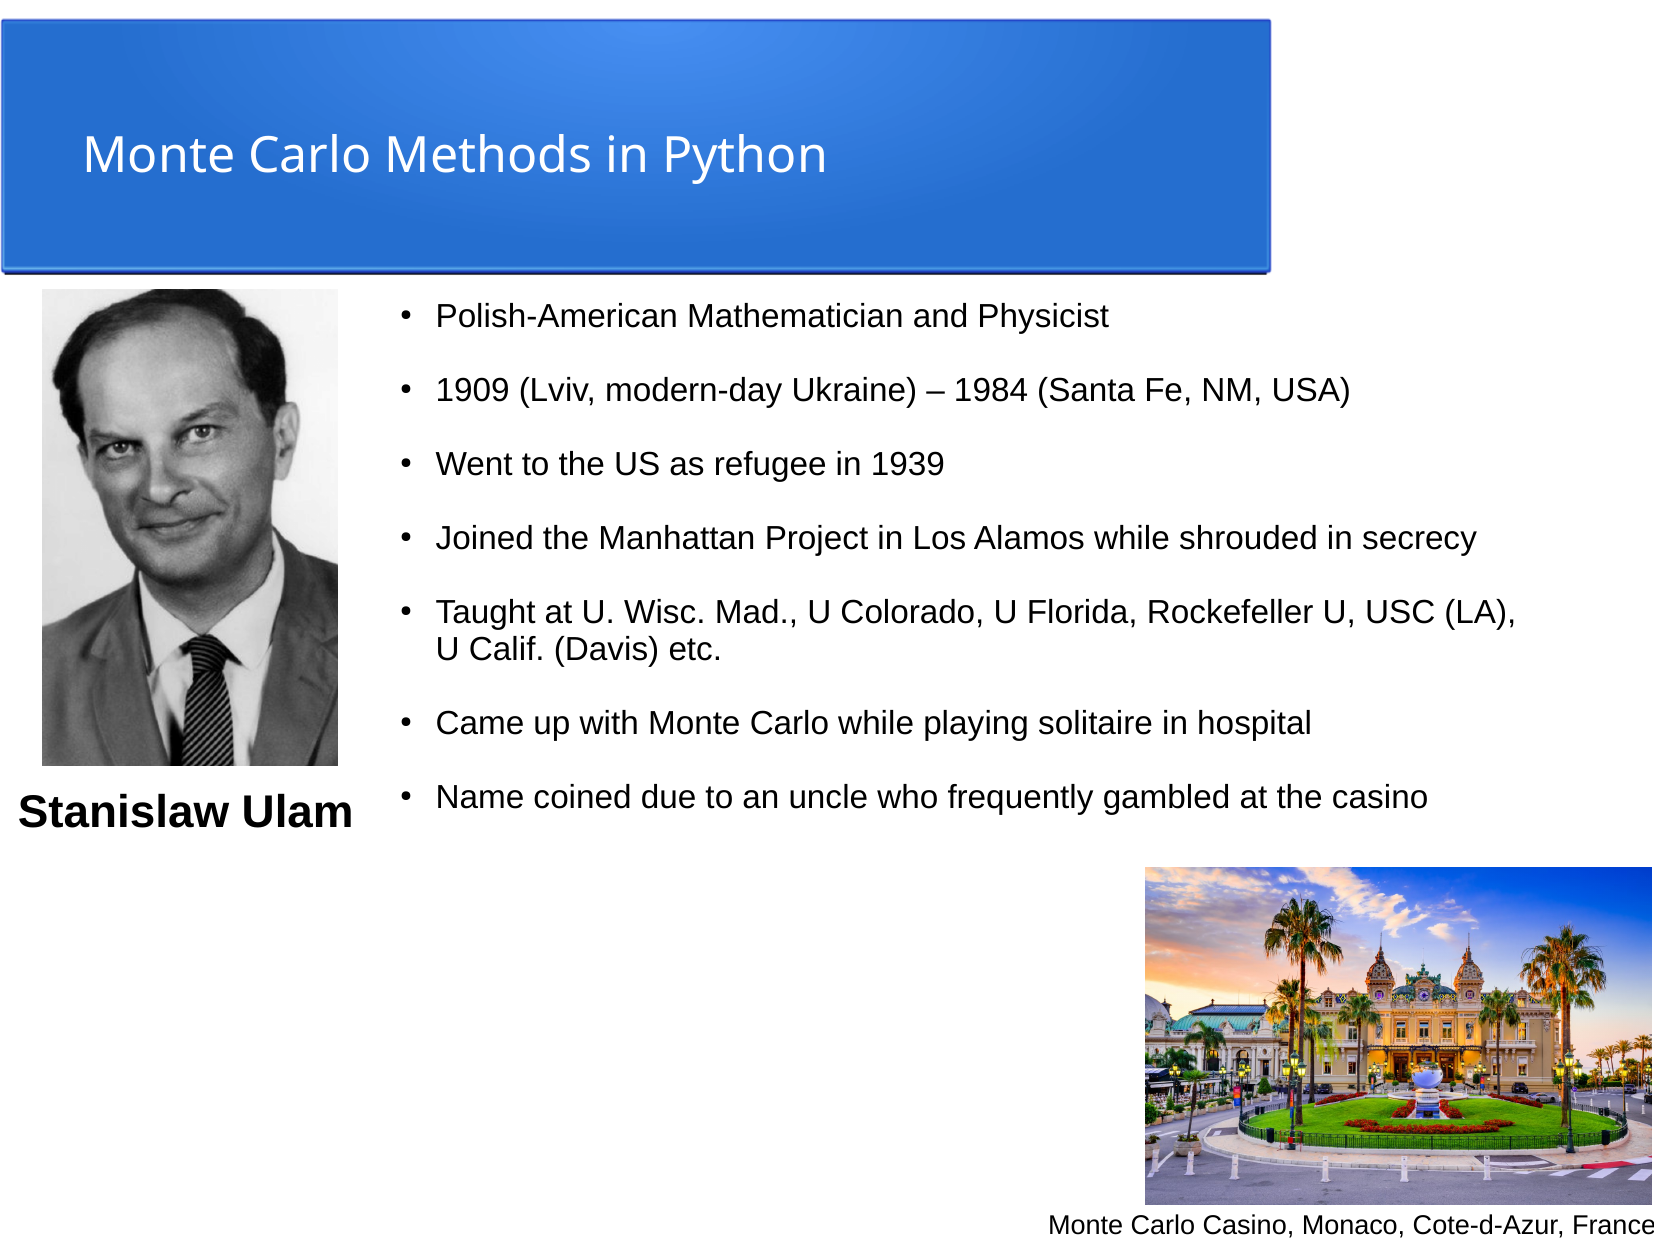

Monte Carlo Methods in Python
Polish-American Mathematician and Physicist
1909 (Lviv, modern-day Ukraine) – 1984 (Santa Fe, NM, USA)
Went to the US as refugee in 1939
Joined the Manhattan Project in Los Alamos while shrouded in secrecy
Taught at U. Wisc. Mad., U Colorado, U Florida, Rockefeller U, USC (LA), U Calif. (Davis) etc.
Came up with Monte Carlo while playing solitaire in hospital
Name coined due to an uncle who frequently gambled at the casino
Stanislaw Ulam
Monte Carlo Casino, Monaco, Cote-d-Azur, France